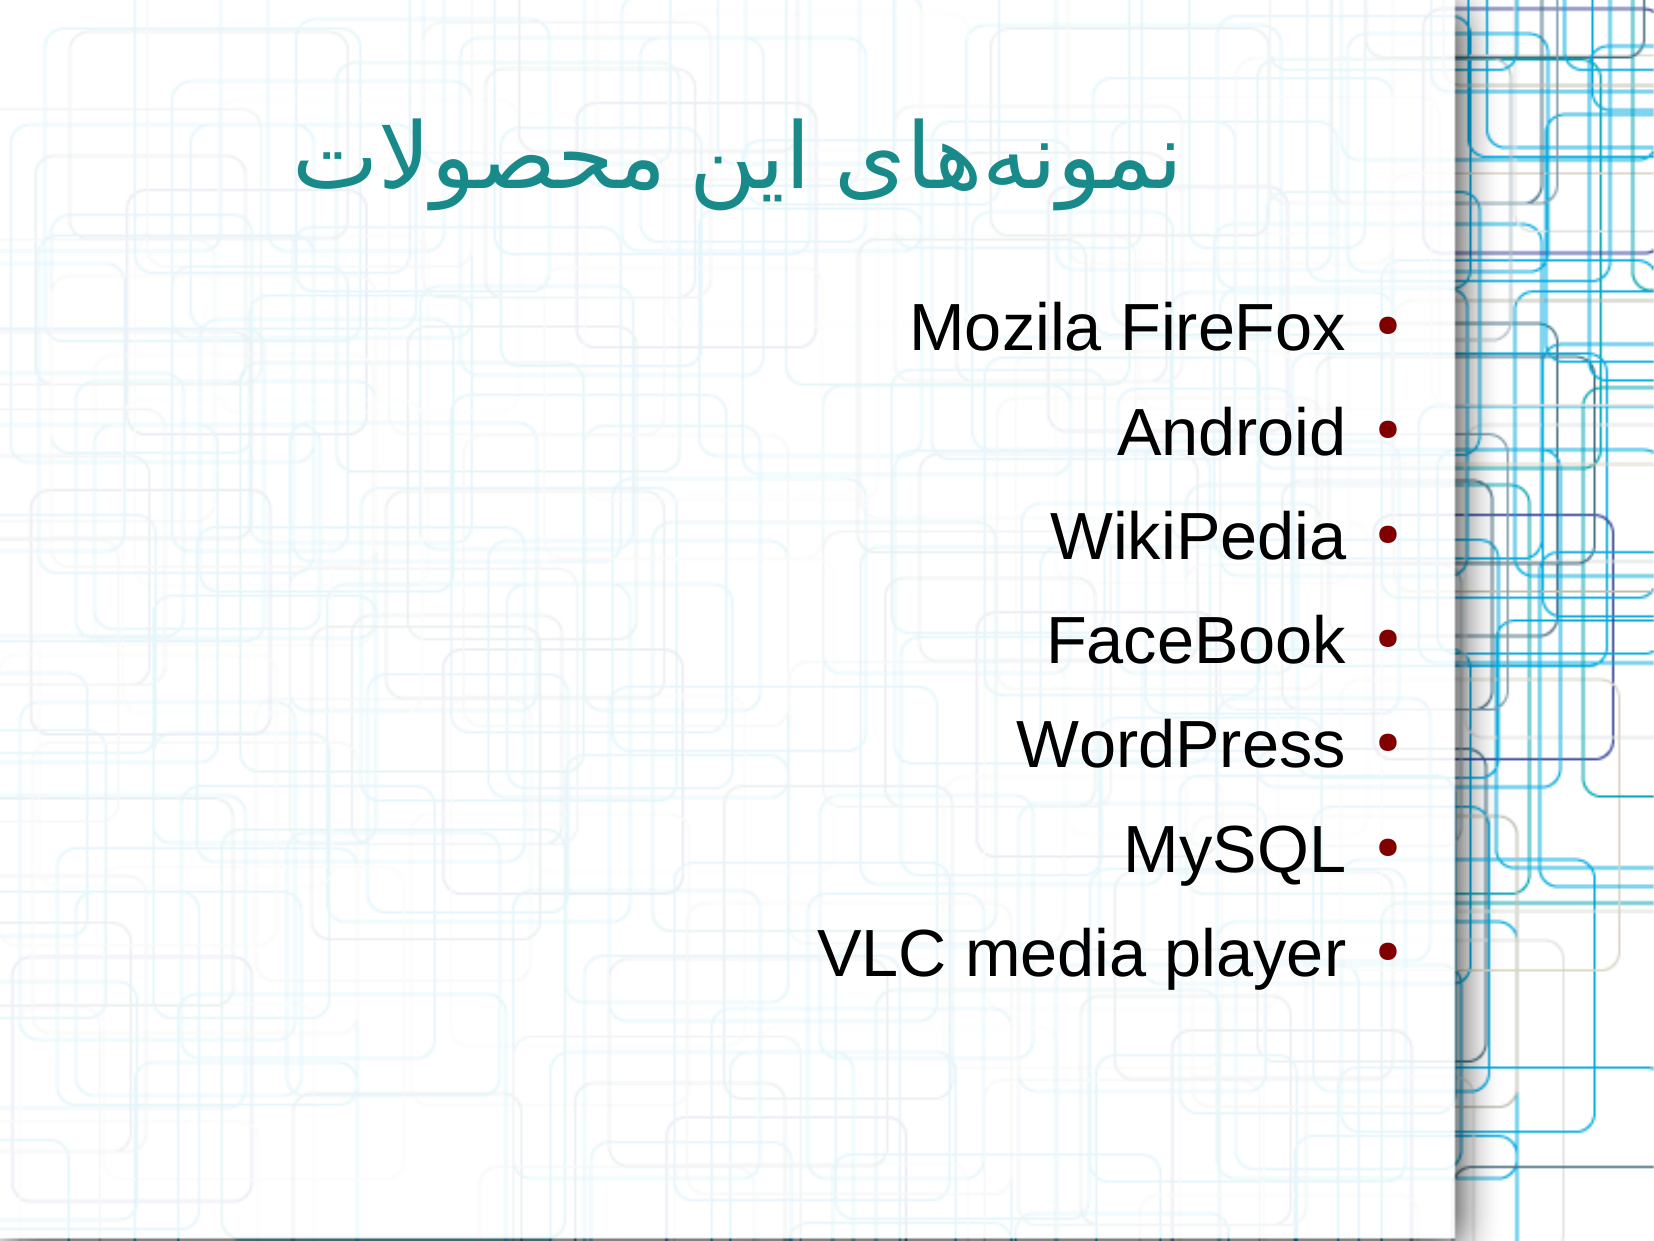

# نمونه‌های این محصولات
Mozila FireFox
Android
WikiPedia
FaceBook
WordPress
MySQL
VLC media player